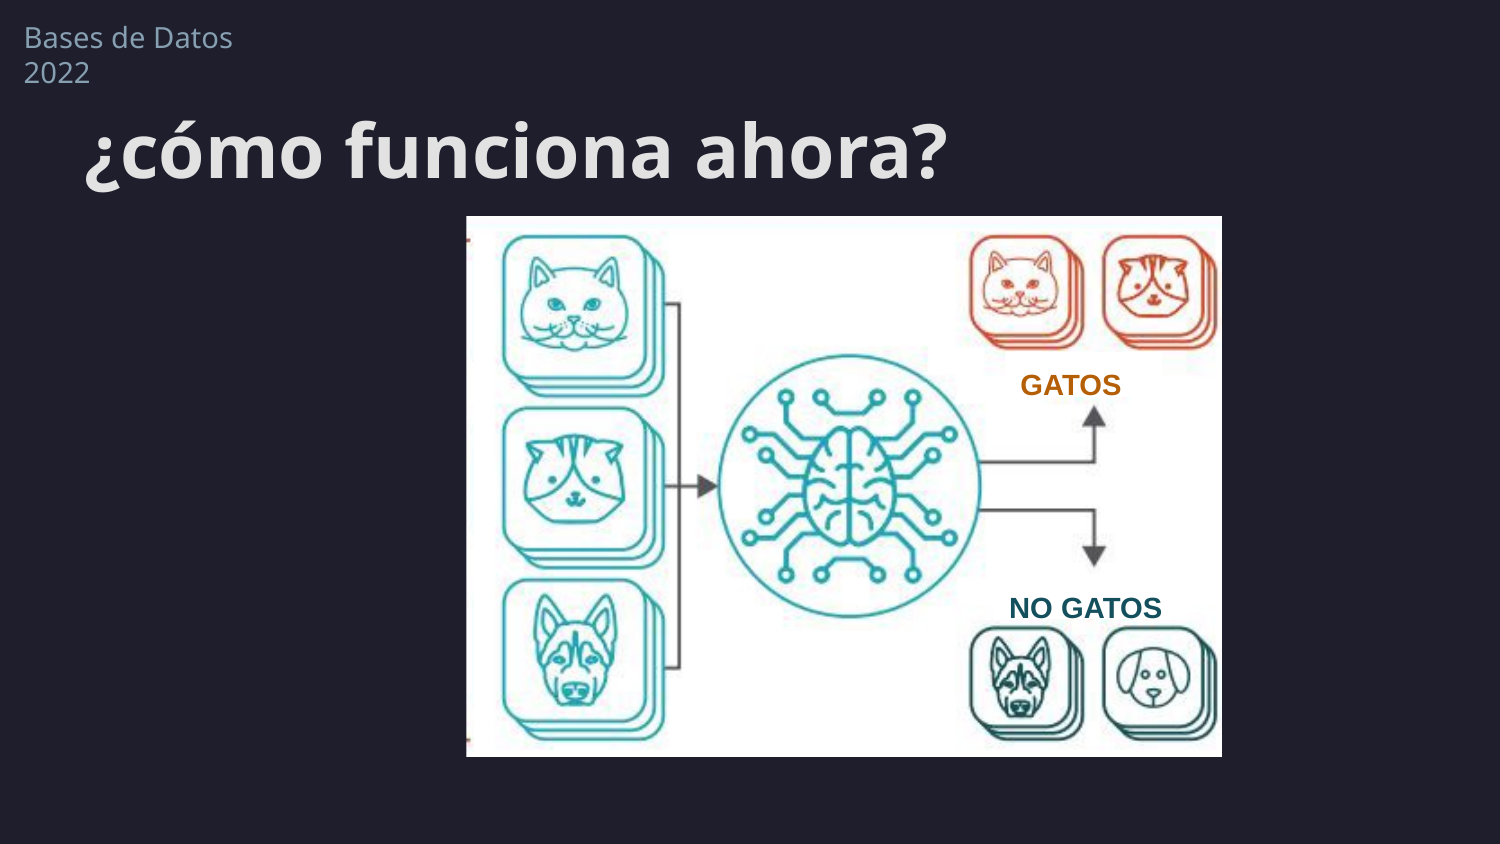

# ¿cómo funciona ahora?
GATOS
NO GATOS